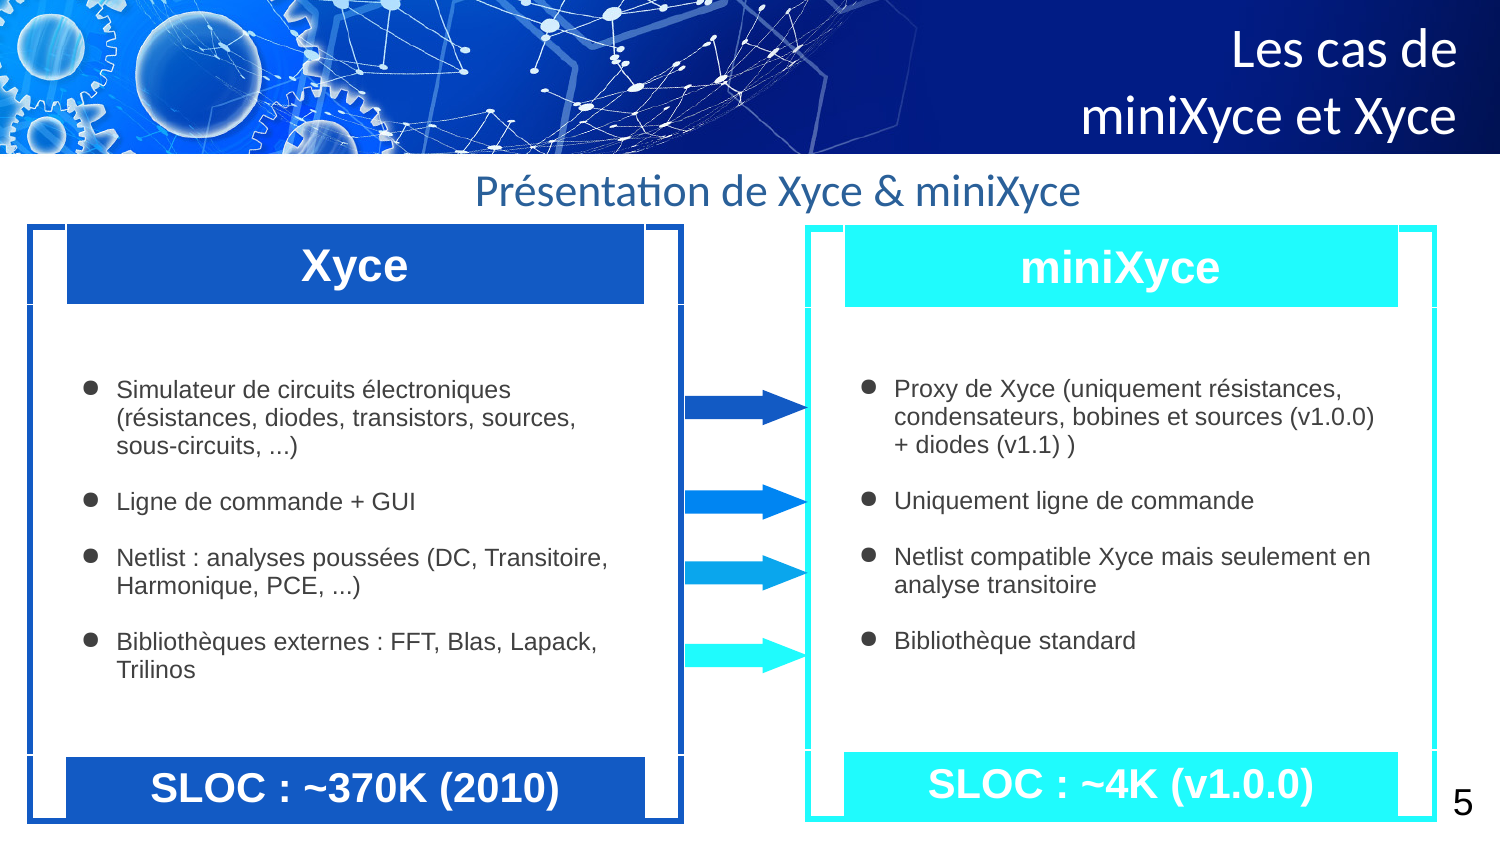

# Les cas de miniXyce et Xyce
Présentation de Xyce & miniXyce
| | Xyce | |
| --- | --- | --- |
| | Simulateur de circuits électroniques (résistances, diodes, transistors, sources, sous-circuits, ...) Ligne de commande + GUI Netlist : analyses poussées (DC, Transitoire, Harmonique, PCE, ...) Bibliothèques externes : FFT, Blas, Lapack, Trilinos | |
| | SLOC : ~370K (2010) | |
| | miniXyce | |
| --- | --- | --- |
| | Proxy de Xyce (uniquement résistances, condensateurs, bobines et sources (v1.0.0) + diodes (v1.1) ) Uniquement ligne de commande Netlist compatible Xyce mais seulement en analyse transitoire Bibliothèque standard | |
| | SLOC : ~4K (v1.0.0) | |